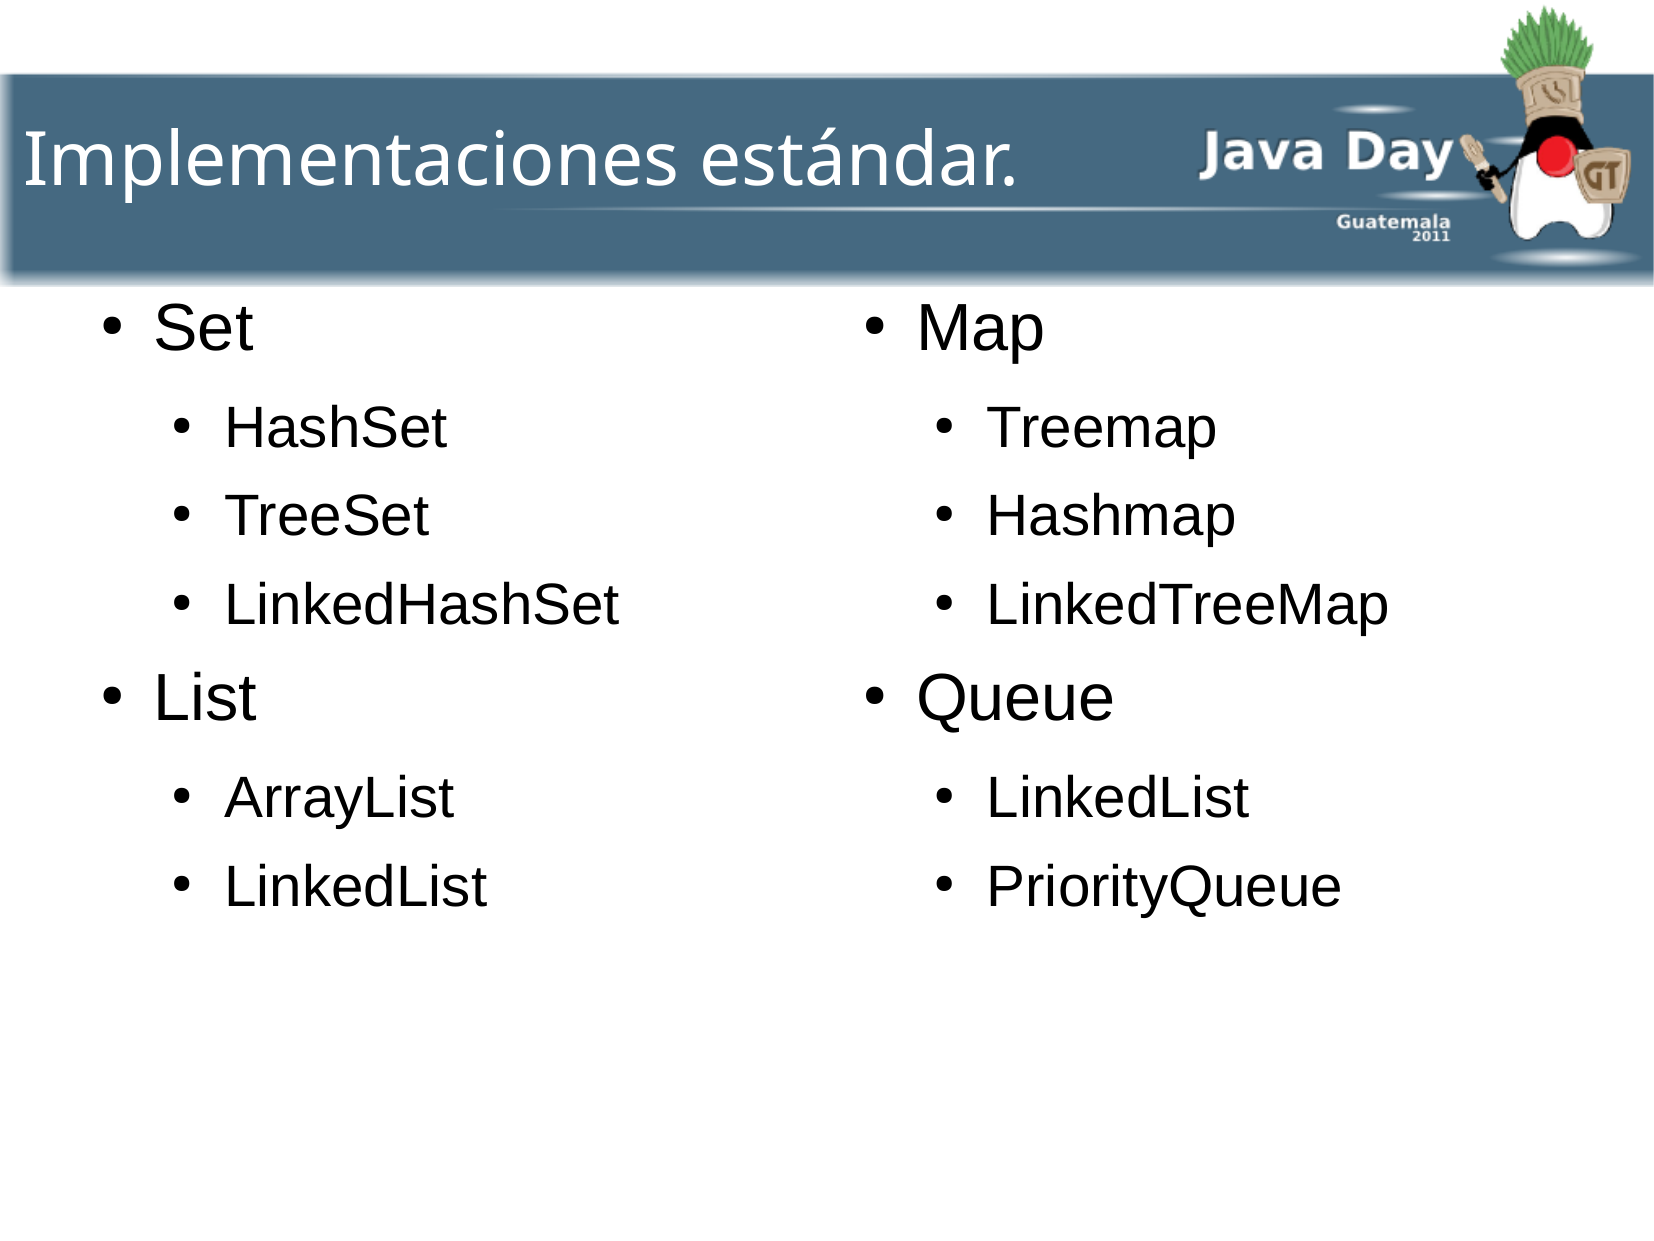

# Implementaciones estándar.
Set
HashSet
TreeSet
LinkedHashSet
List
ArrayList
LinkedList
Map
Treemap
Hashmap
LinkedTreeMap
Queue
LinkedList
PriorityQueue